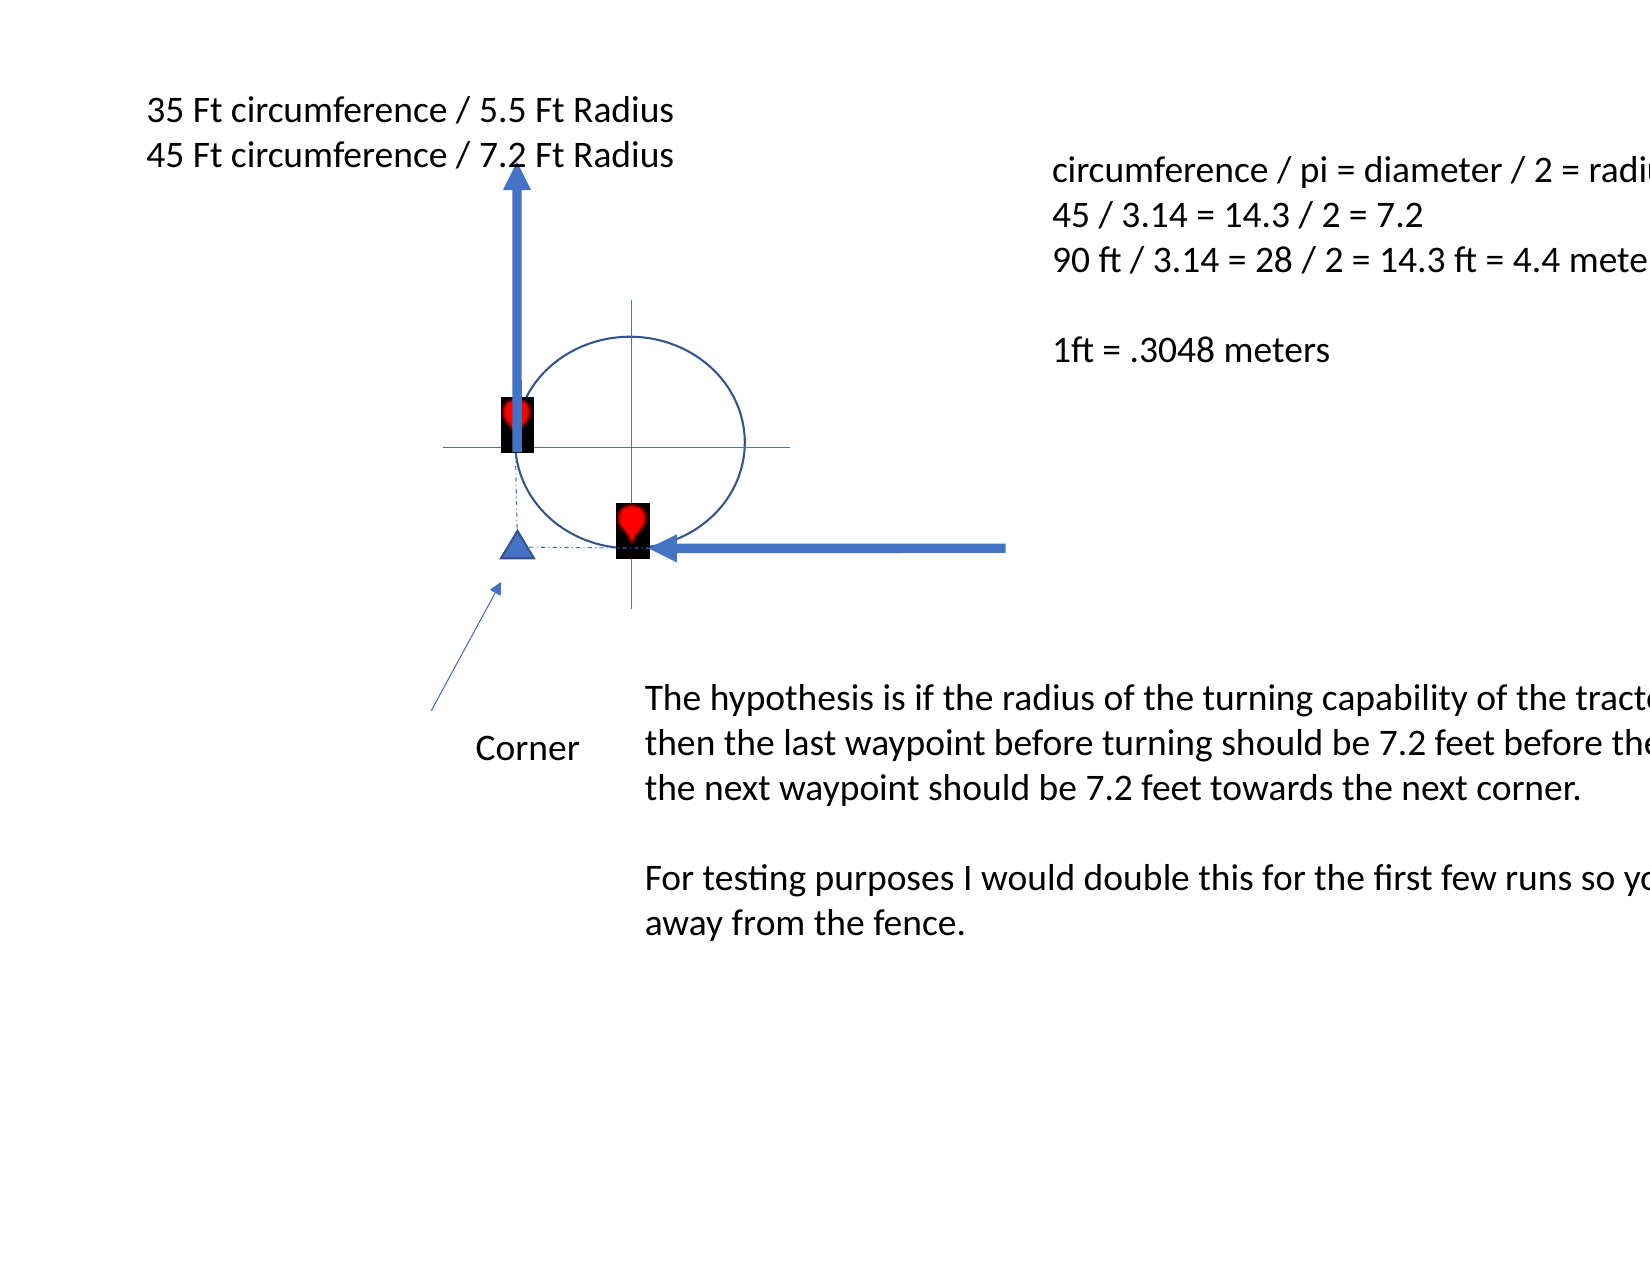

35 Ft circumference / 5.5 Ft Radius
45 Ft circumference / 7.2 Ft Radius
circumference / pi = diameter / 2 = radius
45 / 3.14 = 14.3 / 2 = 7.2
90 ft / 3.14 = 28 / 2 = 14.3 ft = 4.4 meters
1ft = .3048 meters
The hypothesis is if the radius of the turning capability of the tractor is 7.2 feet, then the last waypoint before turning should be 7.2 feet before the corner and the next waypoint should be 7.2 feet towards the next corner.
For testing purposes I would double this for the first few runs so you are well away from the fence.
Corner